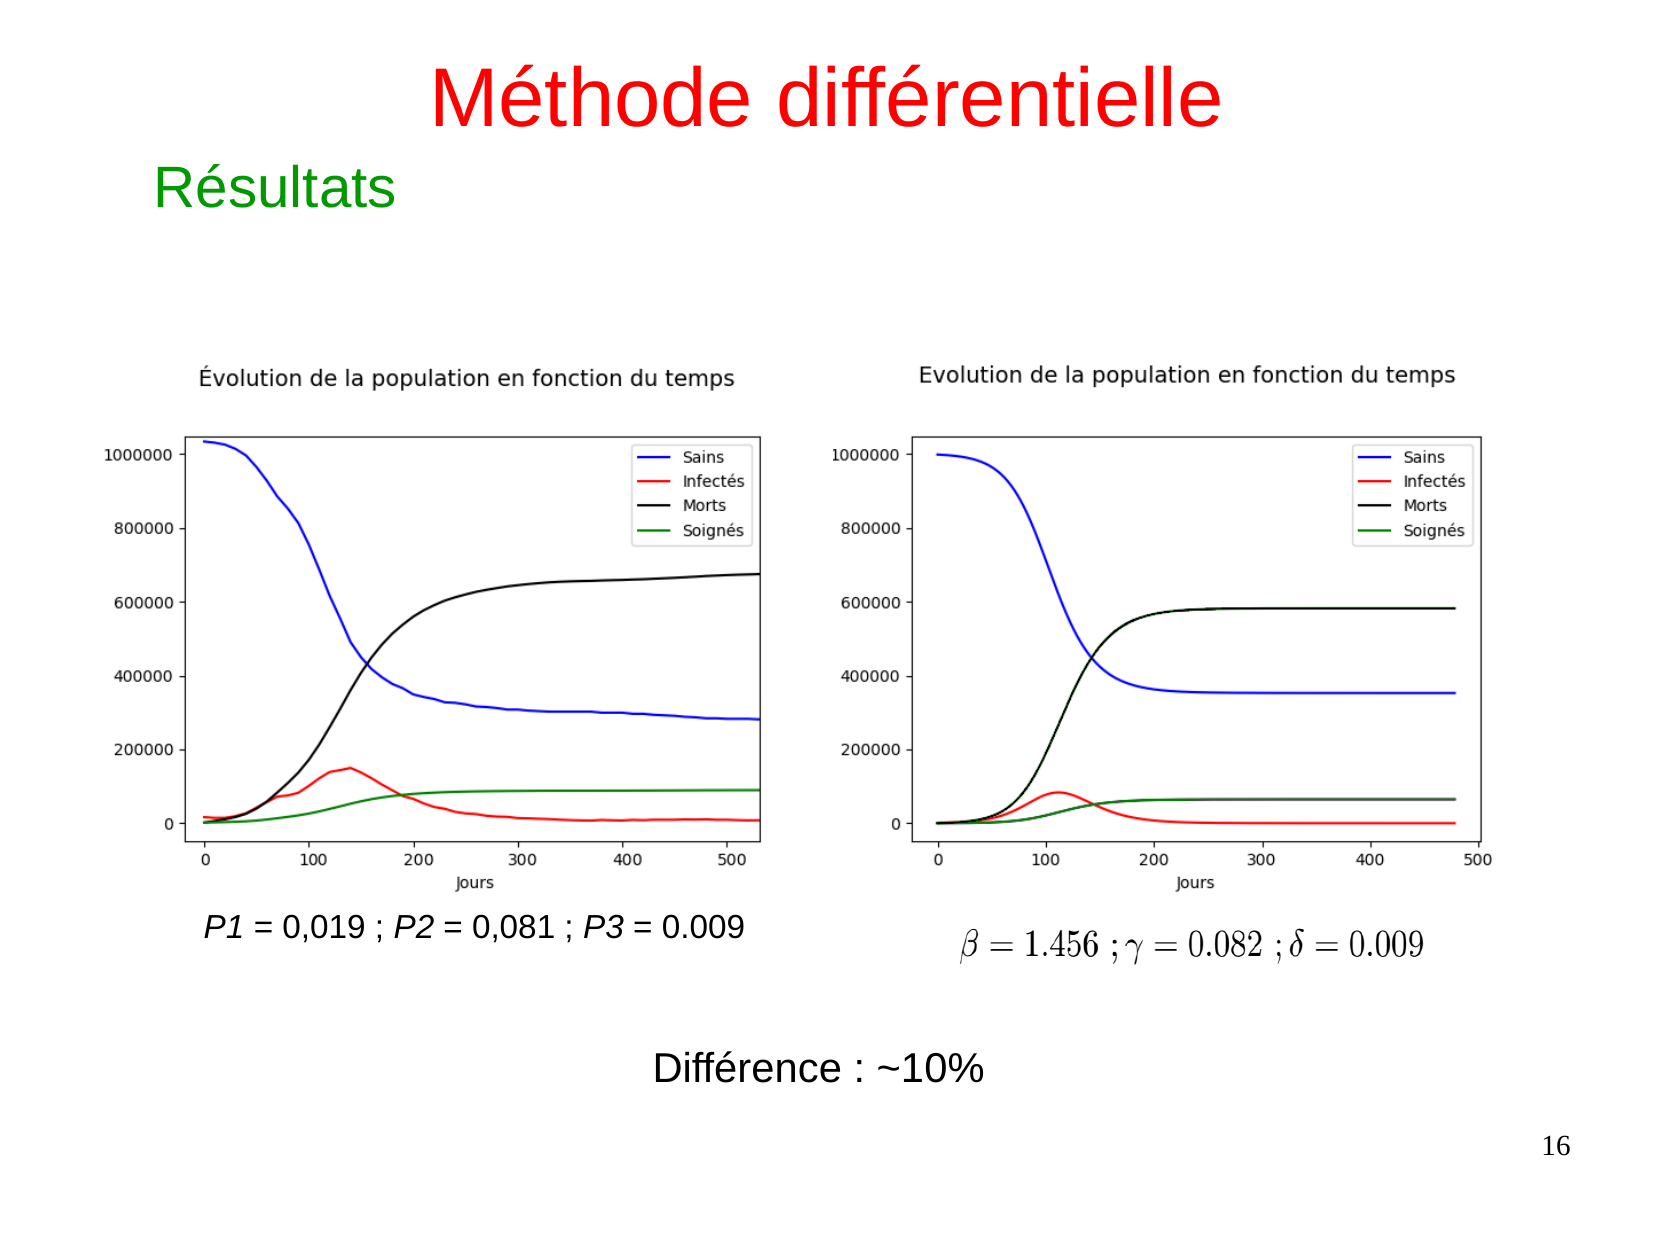

Méthode différentielle
# Résultats
P1 = 0,019 ; P2 = 0,081 ; P3 = 0.009
Différence : ~10%
16